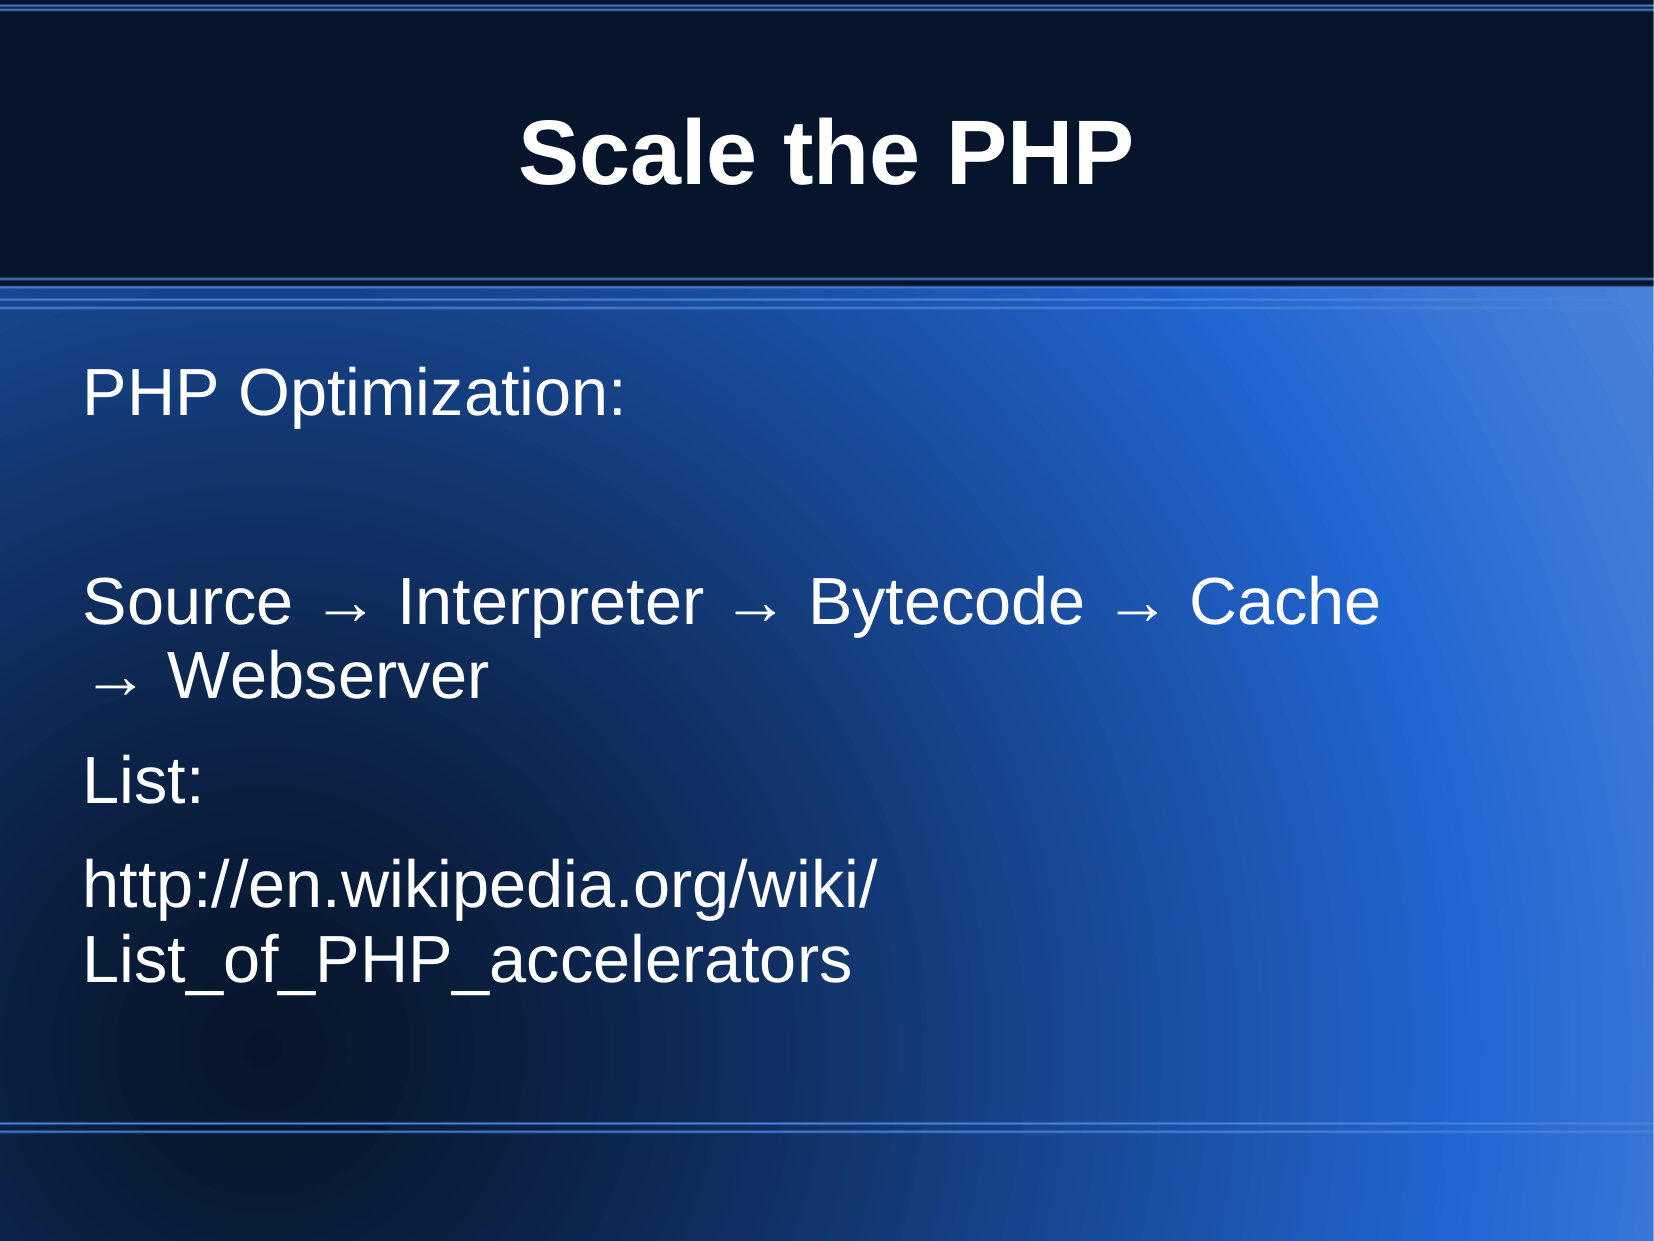

# Scale the PHP
PHP Optimization:
Source → Interpreter → Bytecode → Cache
→ Webserver
List:
http://en.wikipedia.org/wiki/List_of_PHP_accelerators